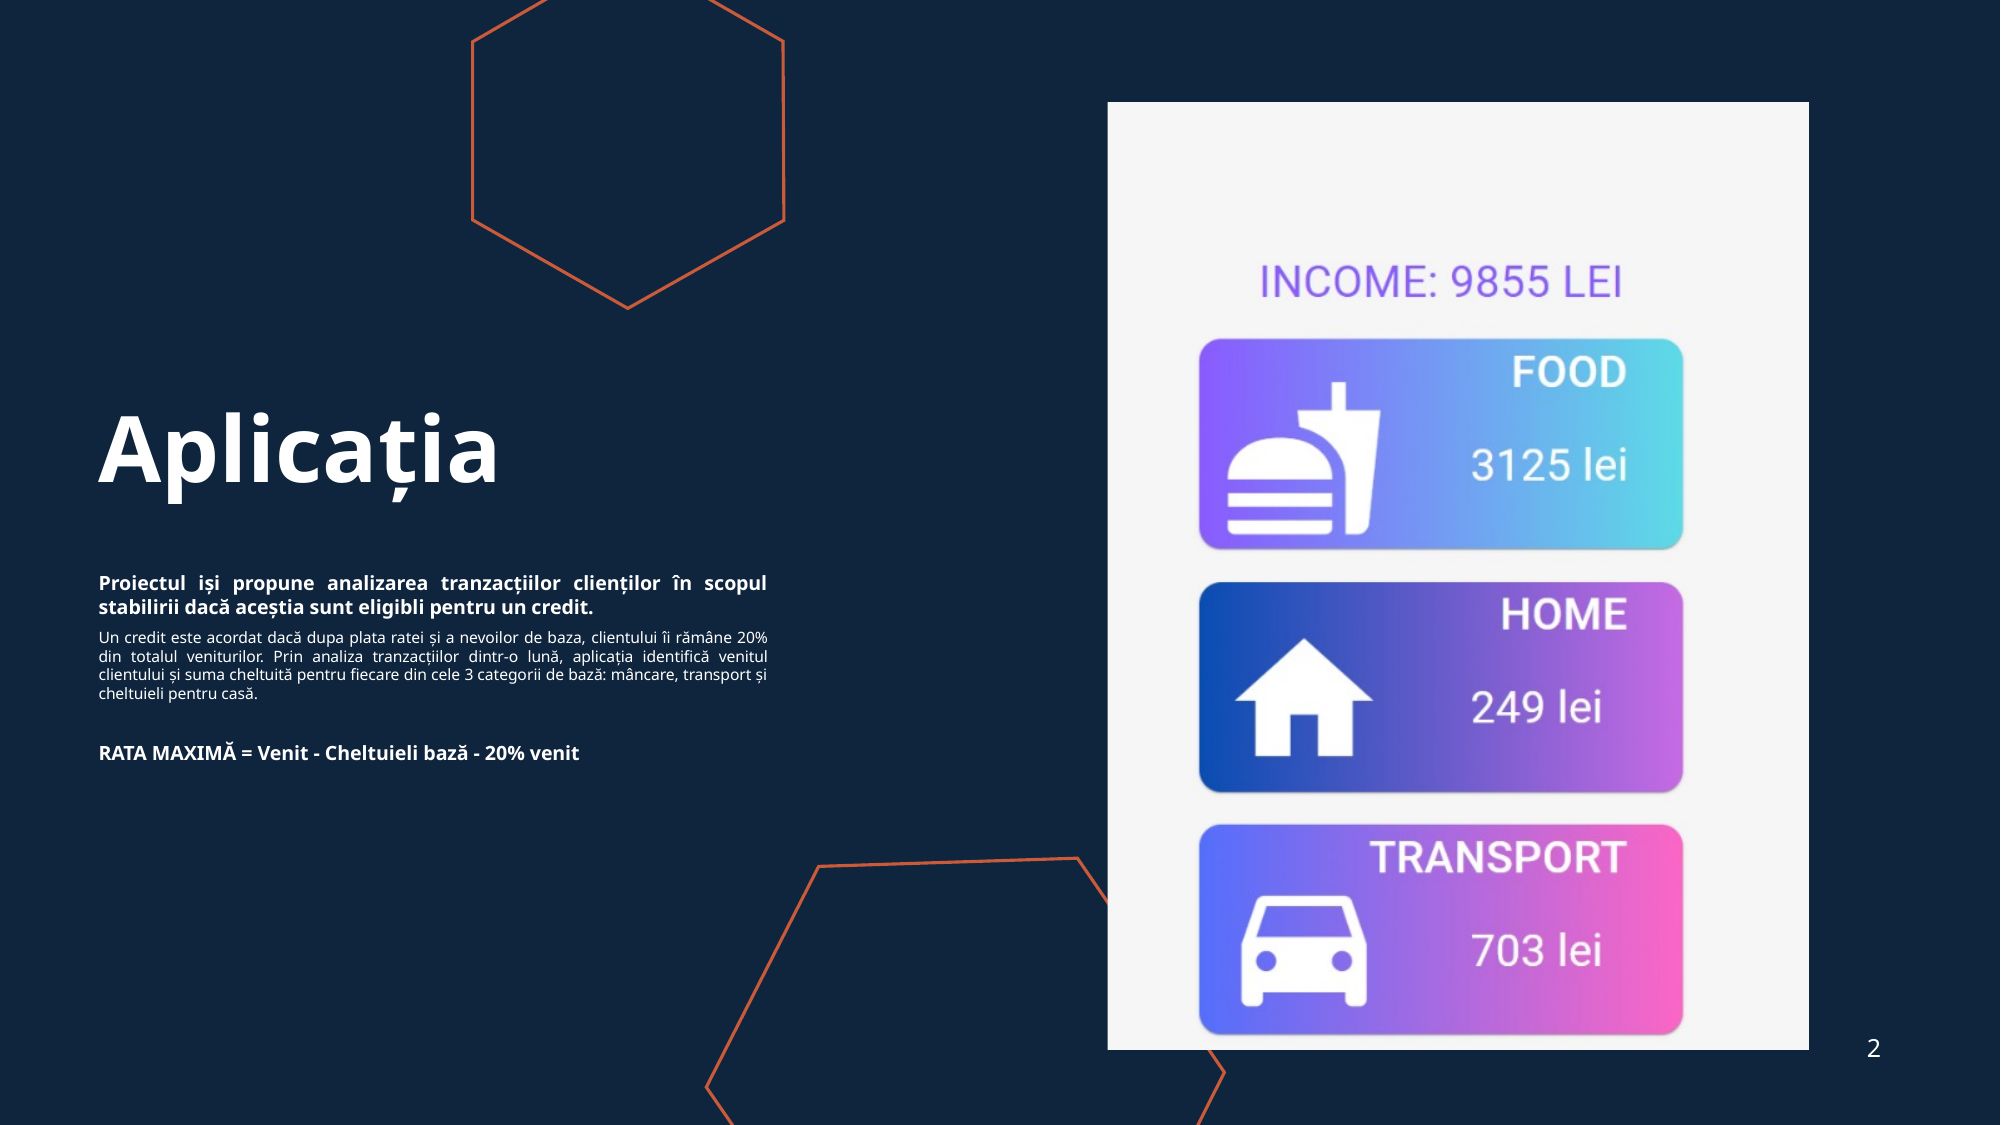

# Aplicația
Proiectul iși propune analizarea tranzacțiilor clienților în scopul stabilirii dacă aceștia sunt eligibli pentru un credit.
Un credit este acordat dacă dupa plata ratei și a nevoilor de baza, clientului îi rămâne 20% din totalul veniturilor. Prin analiza tranzacțiilor dintr-o lună, aplicația identifică venitul clientului și suma cheltuită pentru fiecare din cele 3 categorii de bază: mâncare, transport și cheltuieli pentru casă.
RATA MAXIMĂ = Venit - Cheltuieli bază - 20% venit
2